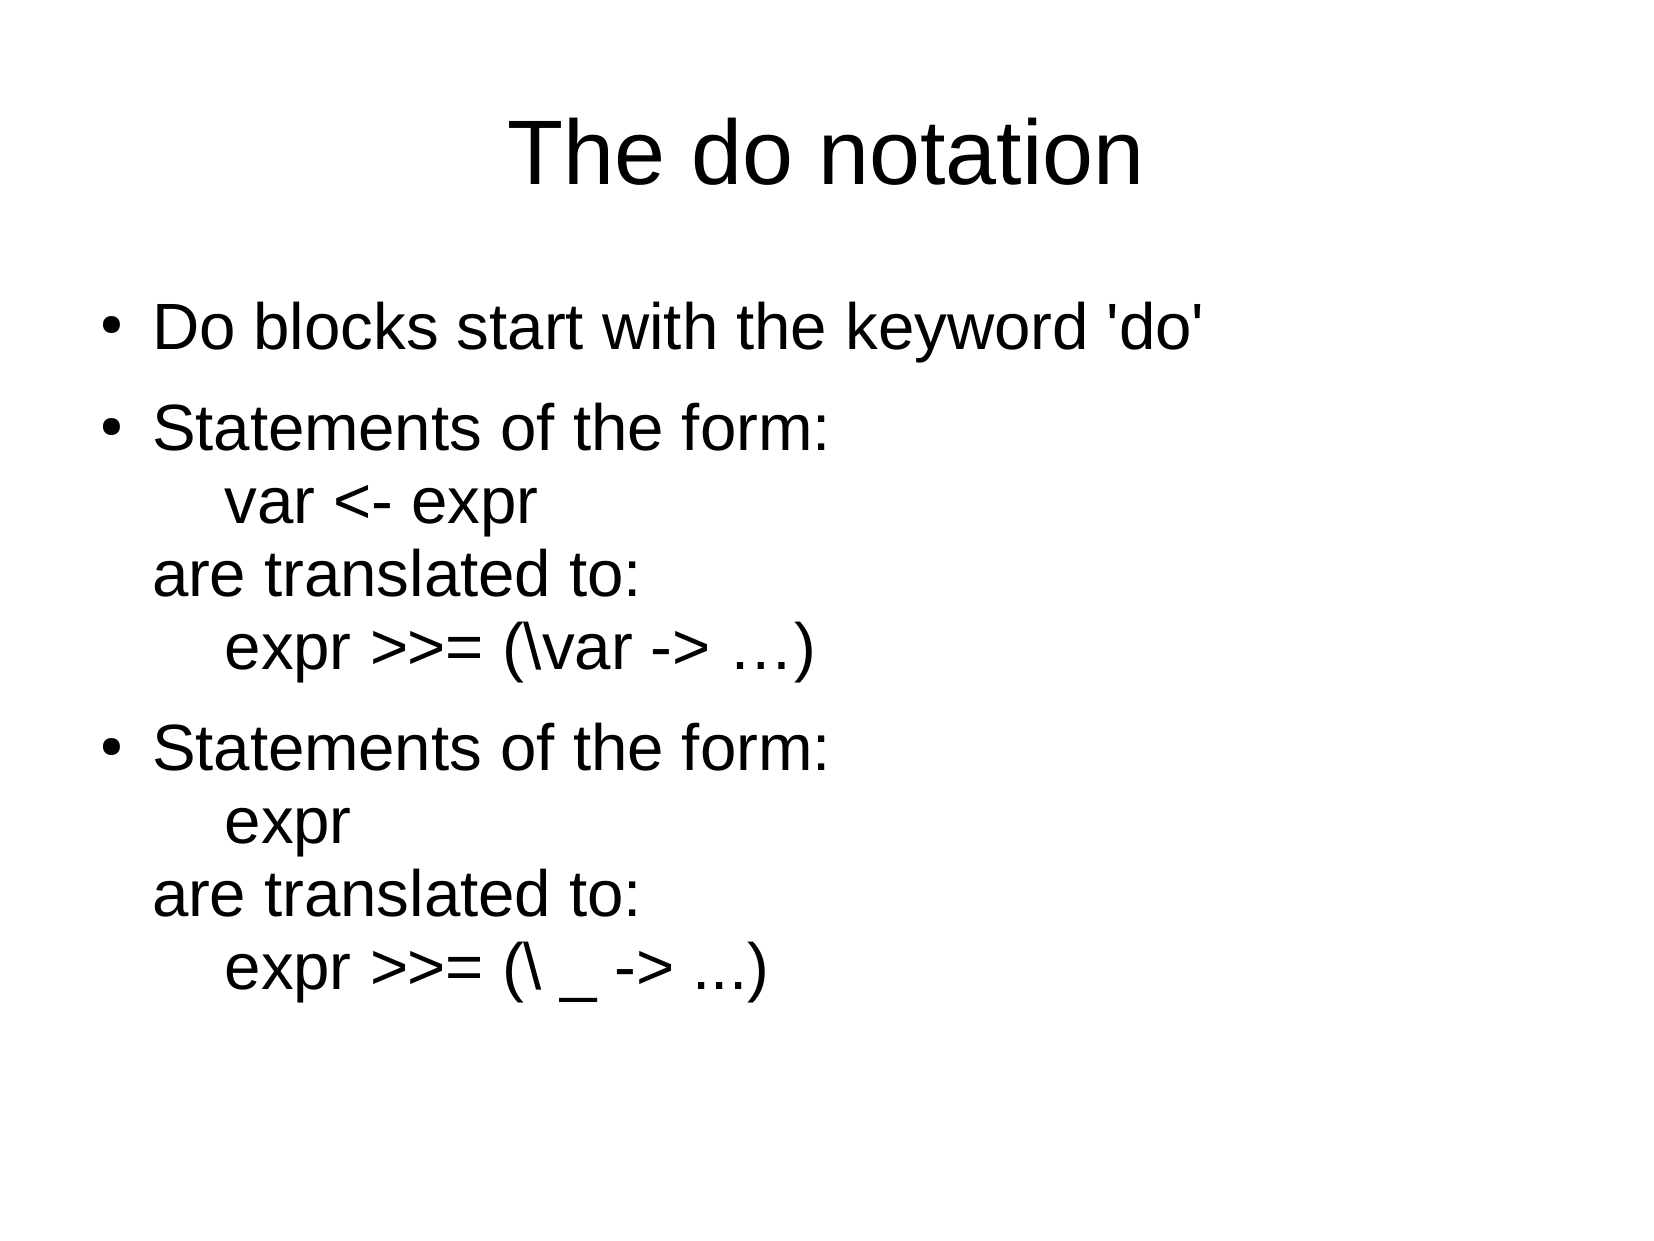

# The do notation
Do blocks start with the keyword 'do'
Statements of the form:
 var <- expr
are translated to:
 expr >>= (\var -> …)
Statements of the form:
 expr
are translated to:
 expr >>= (\ _ -> ...)